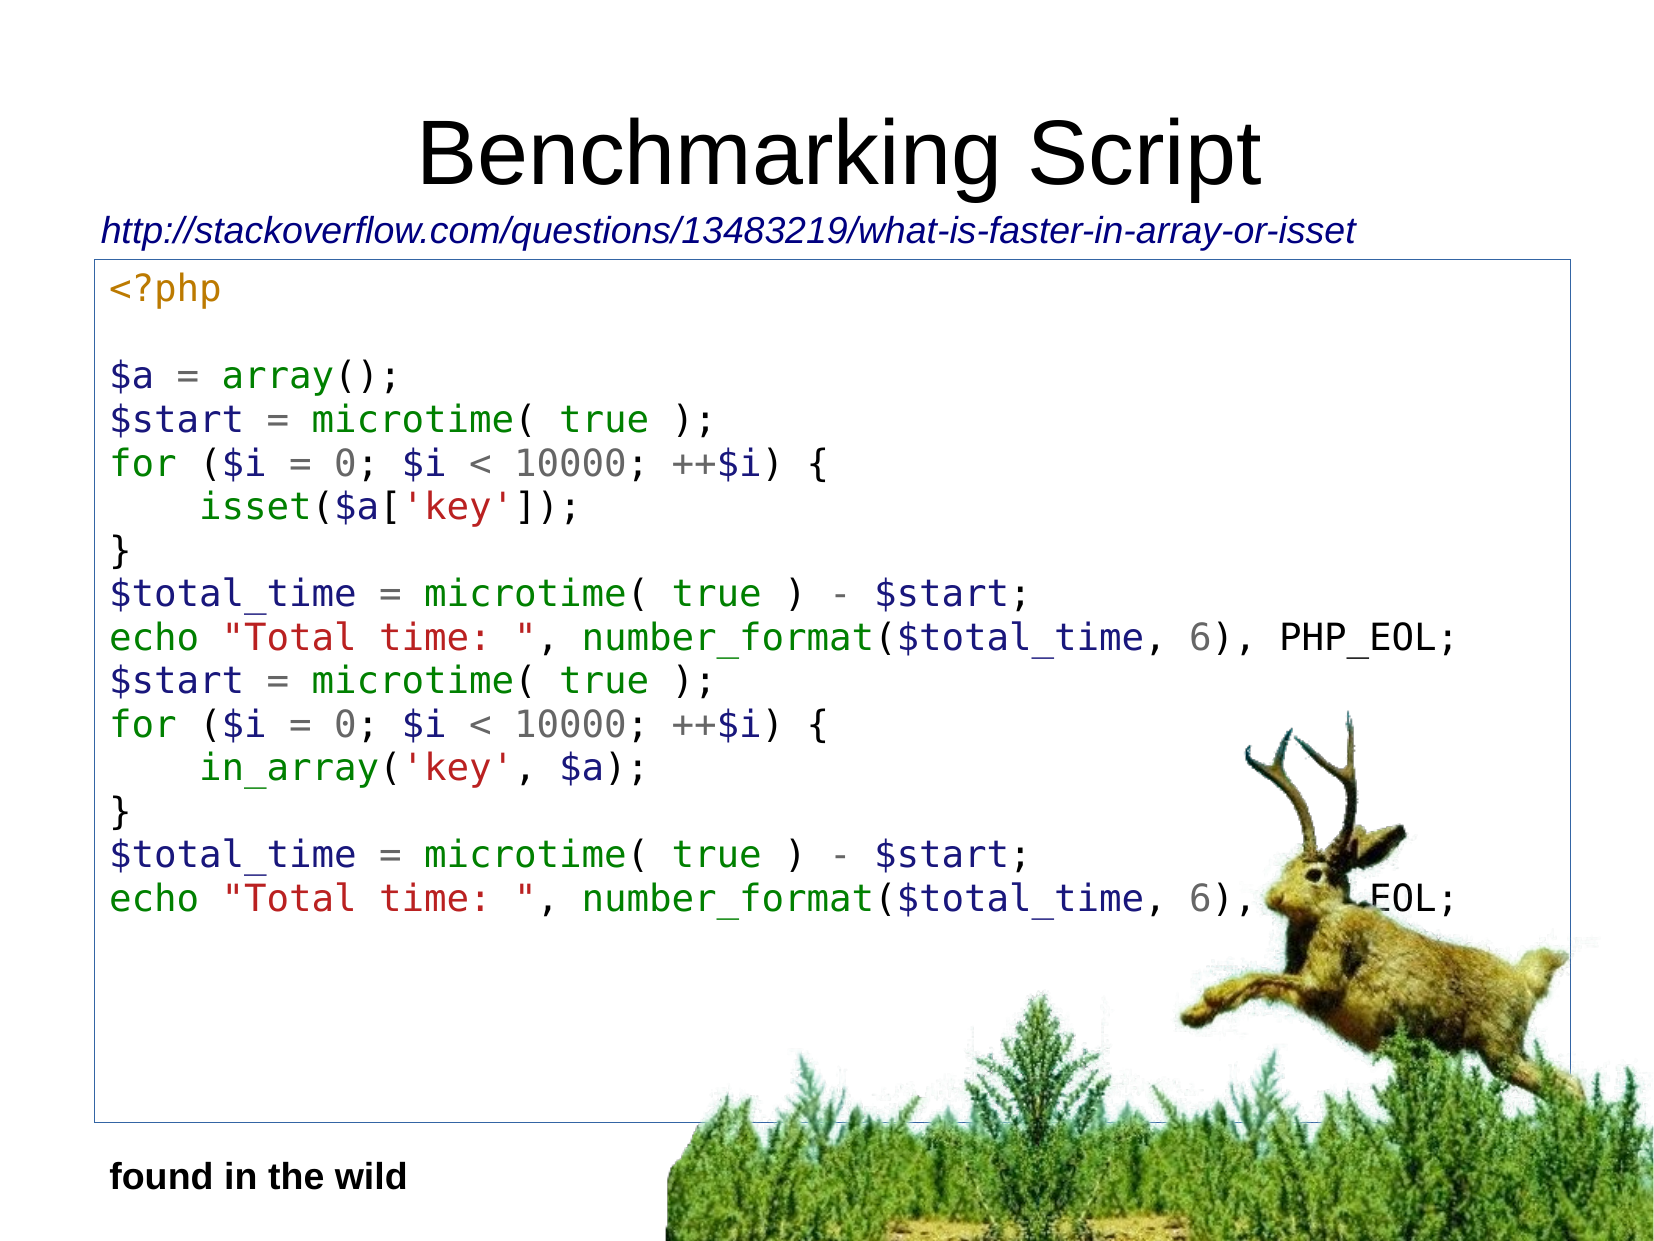

# Benchmarking Script
http://stackoverflow.com/questions/13483219/what-is-faster-in-array-or-isset
<?php
$a = array();
$start = microtime( true );
for ($i = 0; $i < 10000; ++$i) {
 isset($a['key']);
}
$total_time = microtime( true ) - $start;
echo "Total time: ", number_format($total_time, 6), PHP_EOL;
$start = microtime( true );
for ($i = 0; $i < 10000; ++$i) {
 in_array('key', $a);
}
$total_time = microtime( true ) - $start;
echo "Total time: ", number_format($total_time, 6), PHP_EOL;
found in the wild